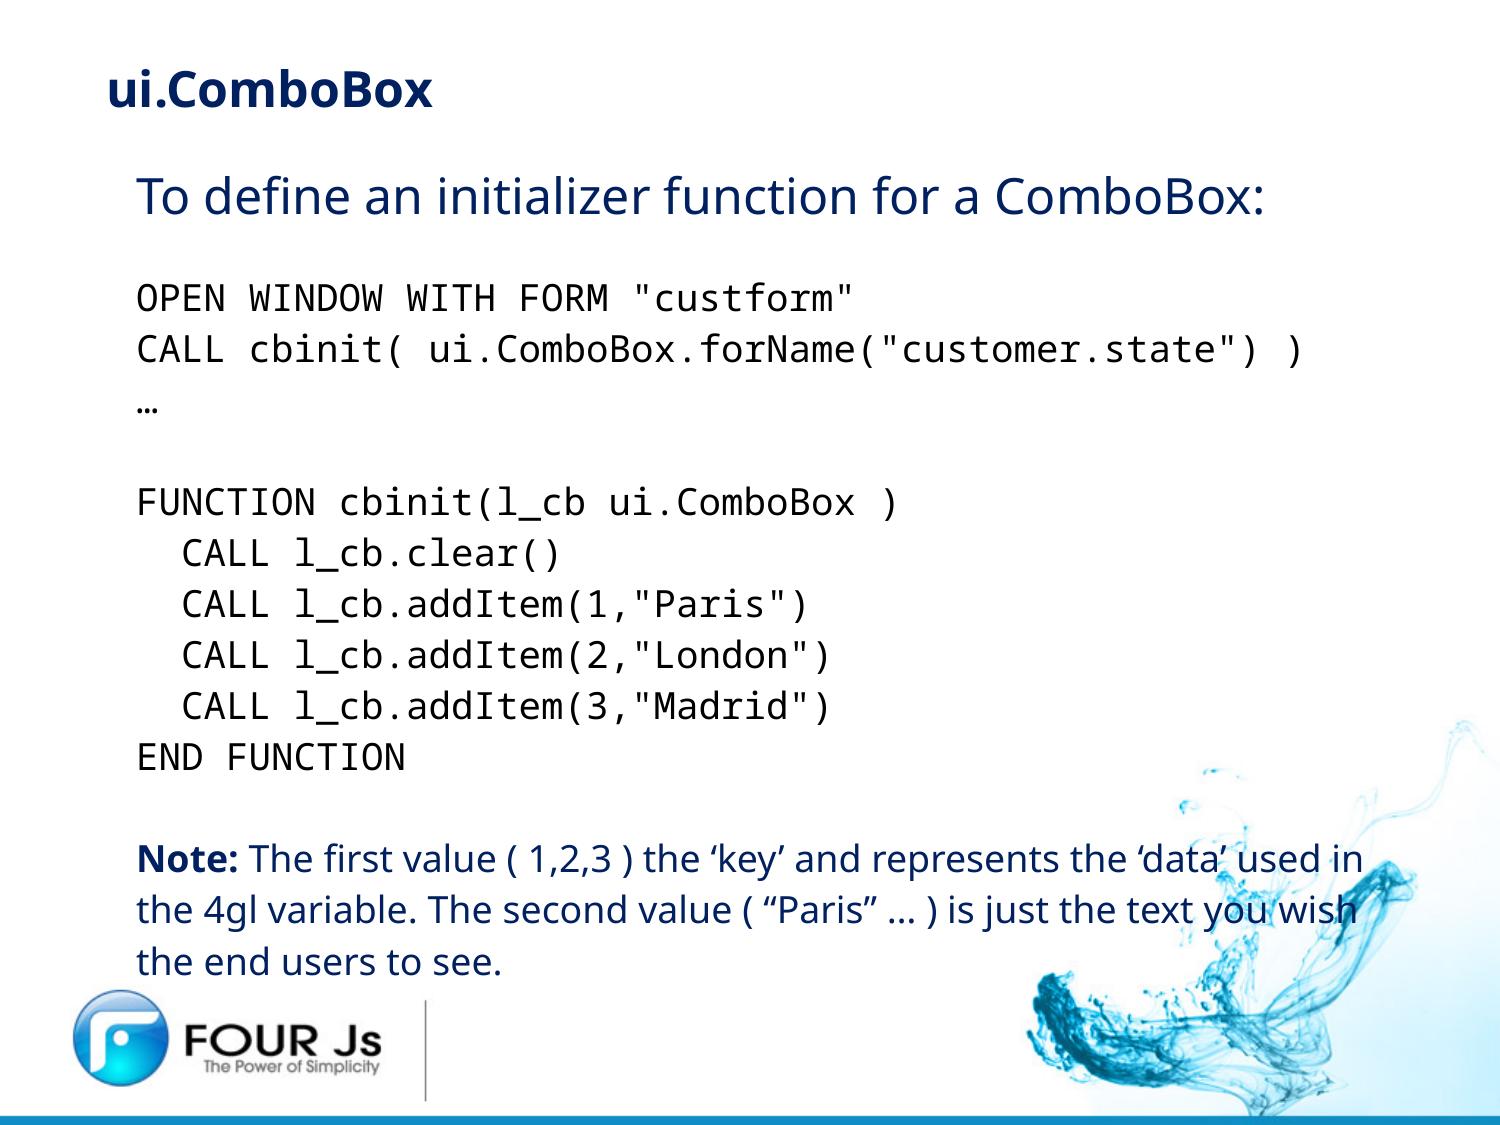

# ui.ComboBox
To define an initializer function for a ComboBox:
OPEN WINDOW WITH FORM "custform"
CALL cbinit( ui.ComboBox.forName("customer.state") )
…
FUNCTION cbinit(l_cb ui.ComboBox )
 CALL l_cb.clear()
 CALL l_cb.addItem(1,"Paris")
 CALL l_cb.addItem(2,"London")
 CALL l_cb.addItem(3,"Madrid")
END FUNCTION
Note: The first value ( 1,2,3 ) the ‘key’ and represents the ‘data’ used in the 4gl variable. The second value ( “Paris” … ) is just the text you wish the end users to see.